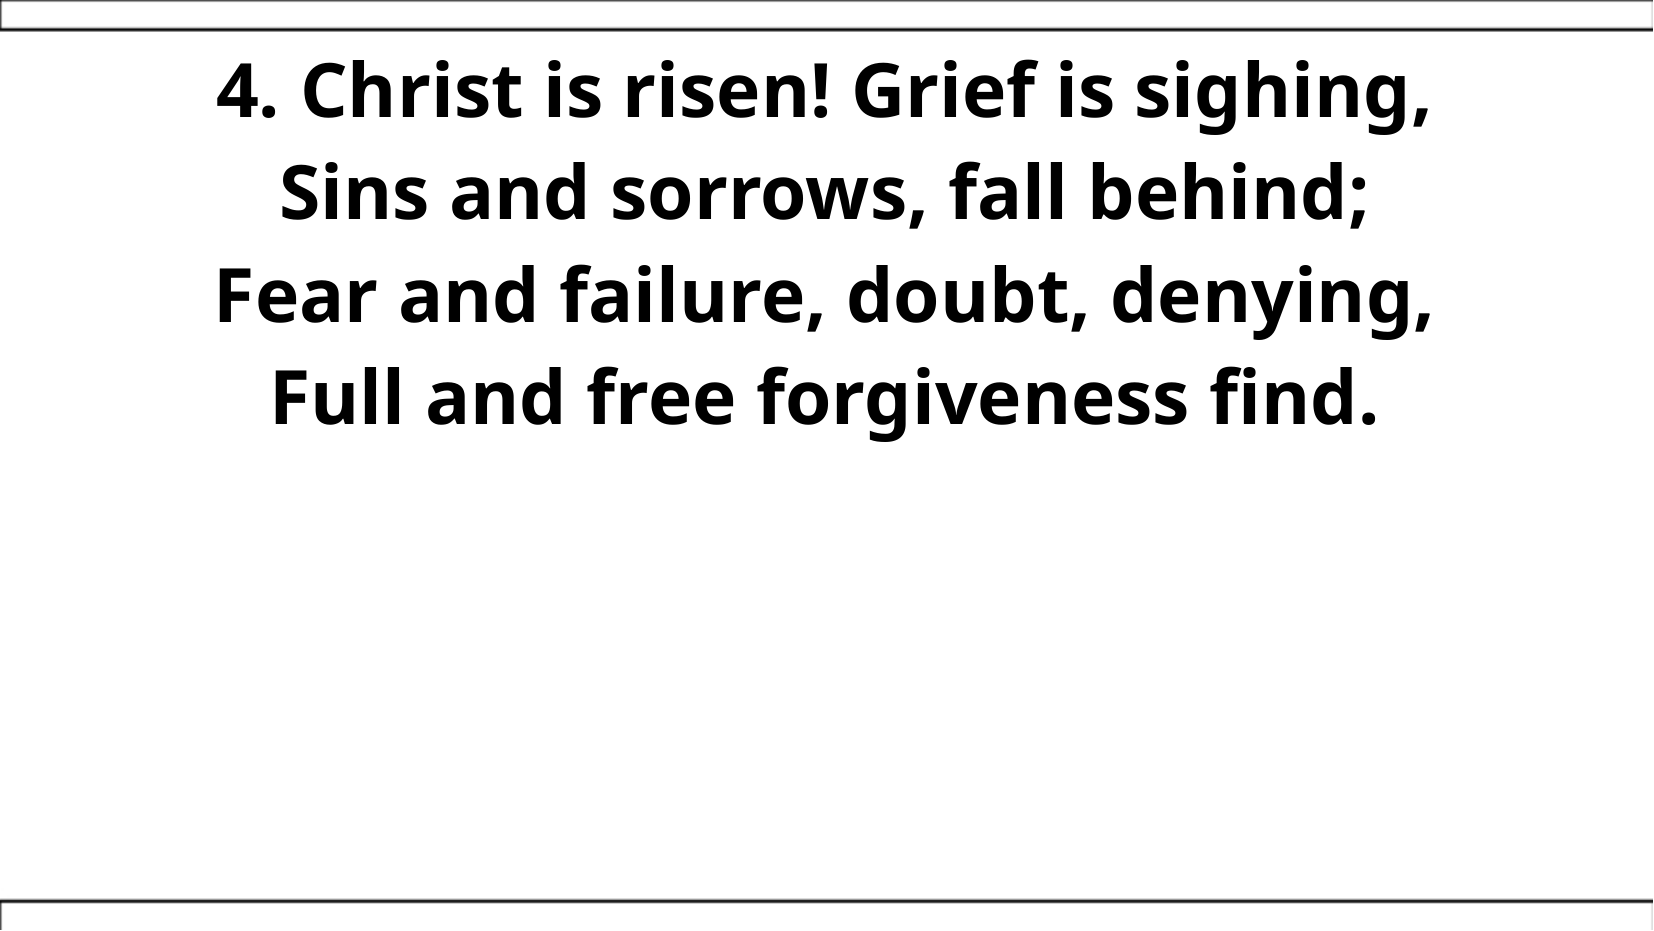

4. Christ is risen! Grief is sighing,
Sins and sorrows, fall behind;
Fear and failure, doubt, denying,
Full and free forgiveness find.